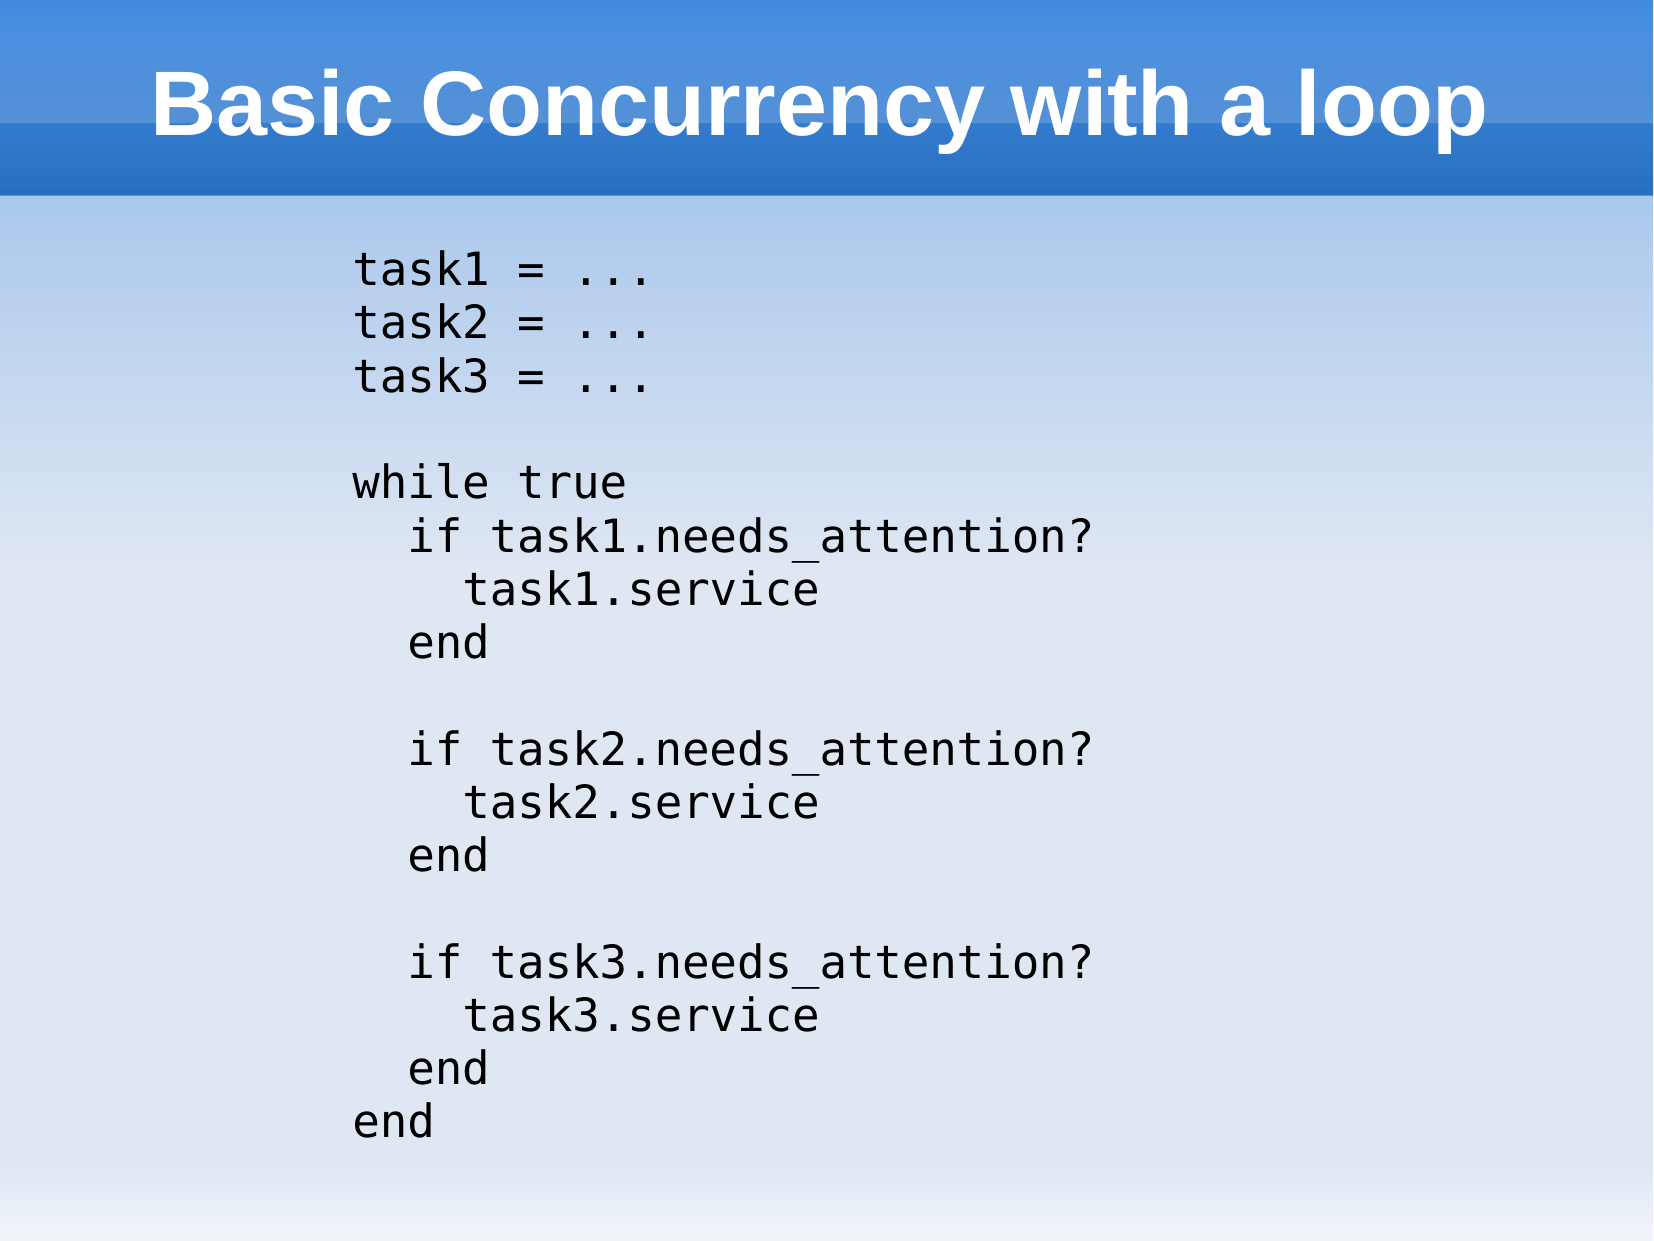

# Basic Concurrency with a loop
task1 = ...
task2 = ...
task3 = ...
while true
 if task1.needs_attention?
 task1.service
 end
 if task2.needs_attention?
 task2.service
 end
 if task3.needs_attention?
 task3.service
 end
end